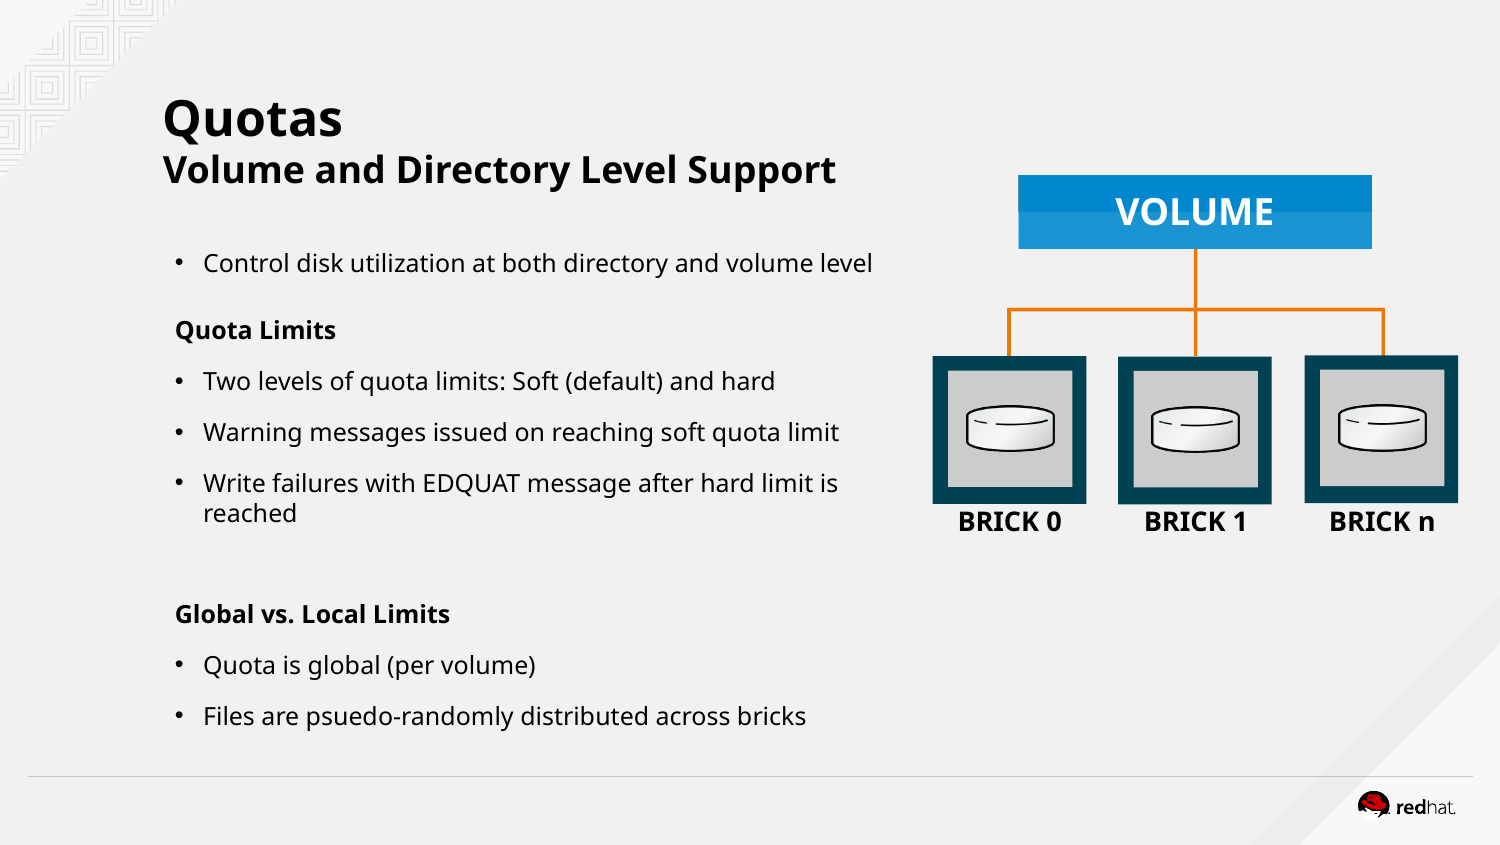

Quotas
Volume and Directory Level Support
VOLUME
Control disk utilization at both directory and volume level
Quota Limits
Two levels of quota limits: Soft (default) and hard
Warning messages issued on reaching soft quota limit
Write failures with EDQUAT message after hard limit is reached
Global vs. Local Limits
Quota is global (per volume)
Files are psuedo-randomly distributed across bricks
BRICK 0
BRICK 1
BRICK n